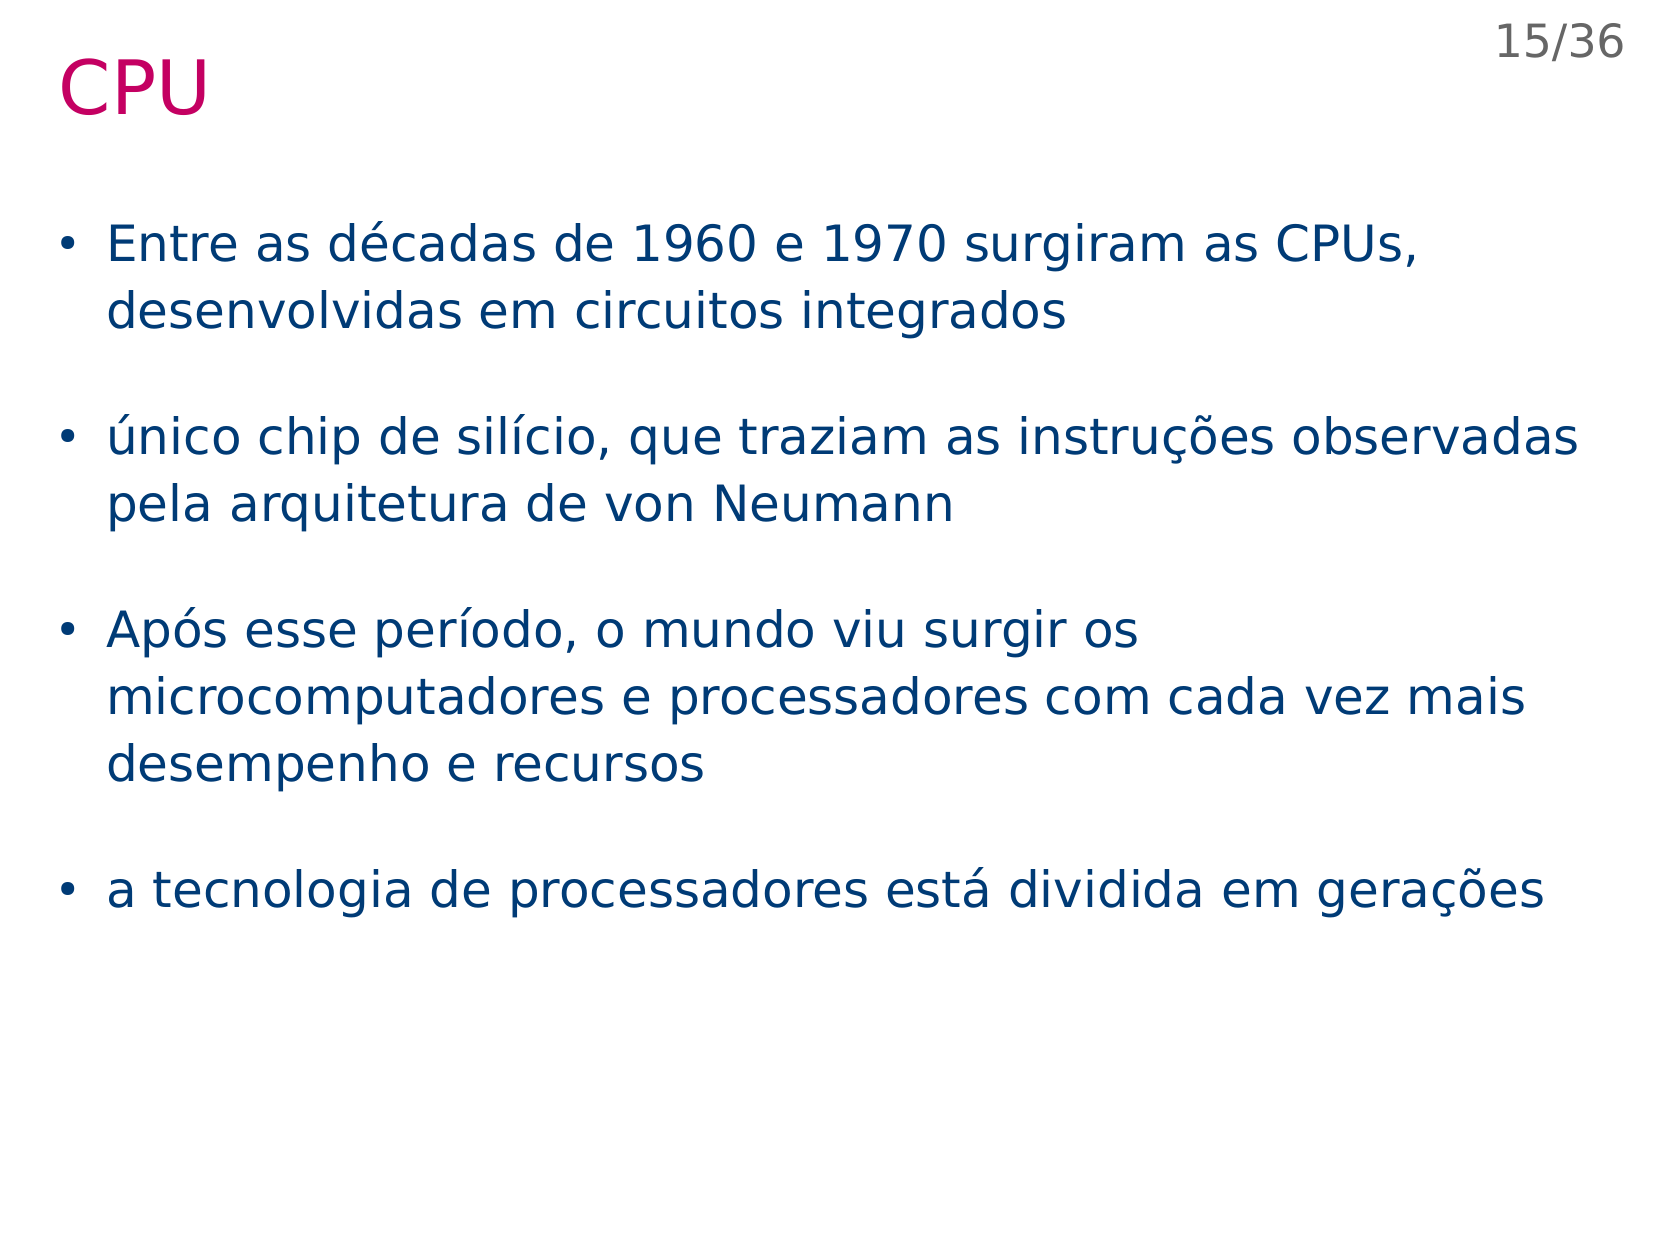

15
# CPU
Entre as décadas de 1960 e 1970 surgiram as CPUs, desenvolvidas em circuitos integrados
único chip de silício, que traziam as instruções observadas pela arquitetura de von Neumann
Após esse período, o mundo viu surgir os microcomputadores e processadores com cada vez mais desempenho e recursos
a tecnologia de processadores está dividida em gerações